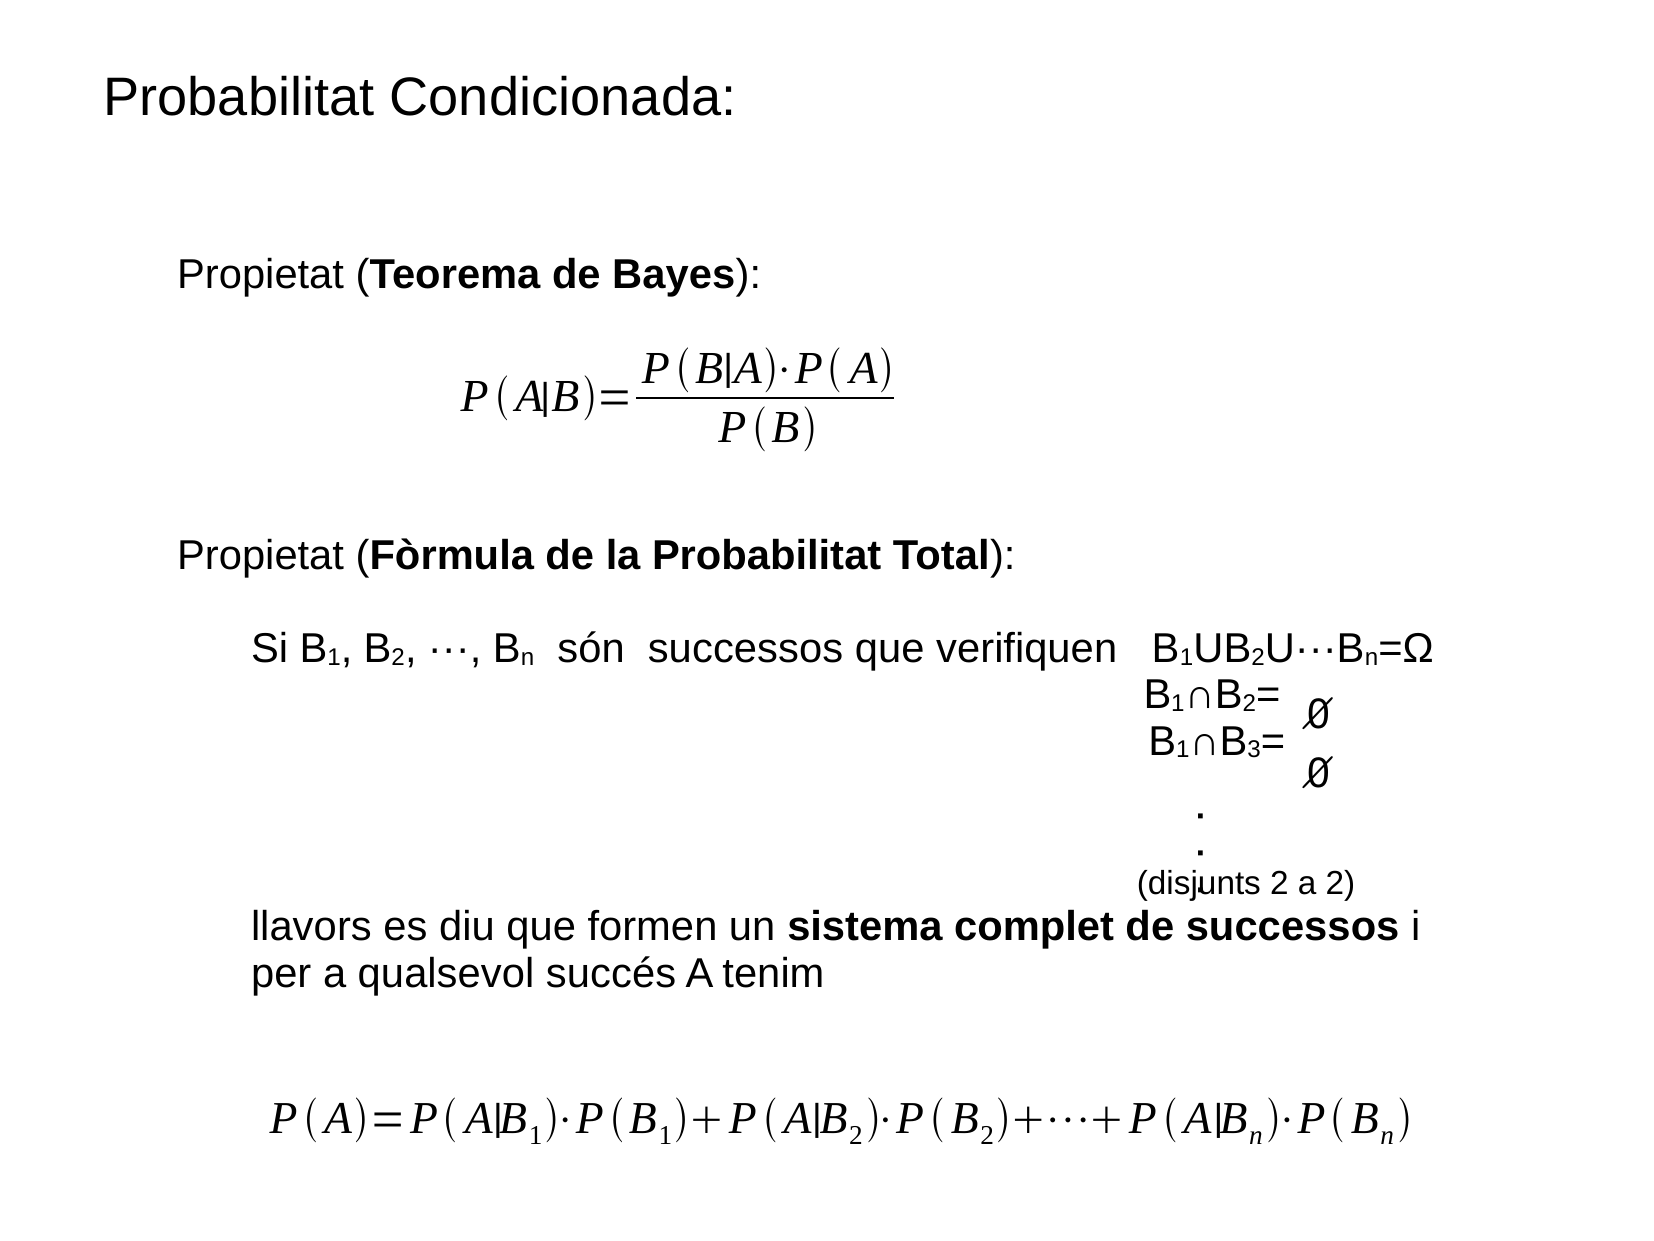

Probabilitat Condicionada:
	Propietat (Teorema de Bayes):
	Propietat (Fòrmula de la Probabilitat Total):
		Si B1, B2, ···, Bn són successos que verifiquen B1UB2U···Bn=Ω
													 B1∩B2=
														 B1∩B3=
														(disjunts 2 a 2)
		llavors es diu que formen un sistema complet de successos i
		per a qualsevol succés A tenim
|
|
· · ·
|
|
|